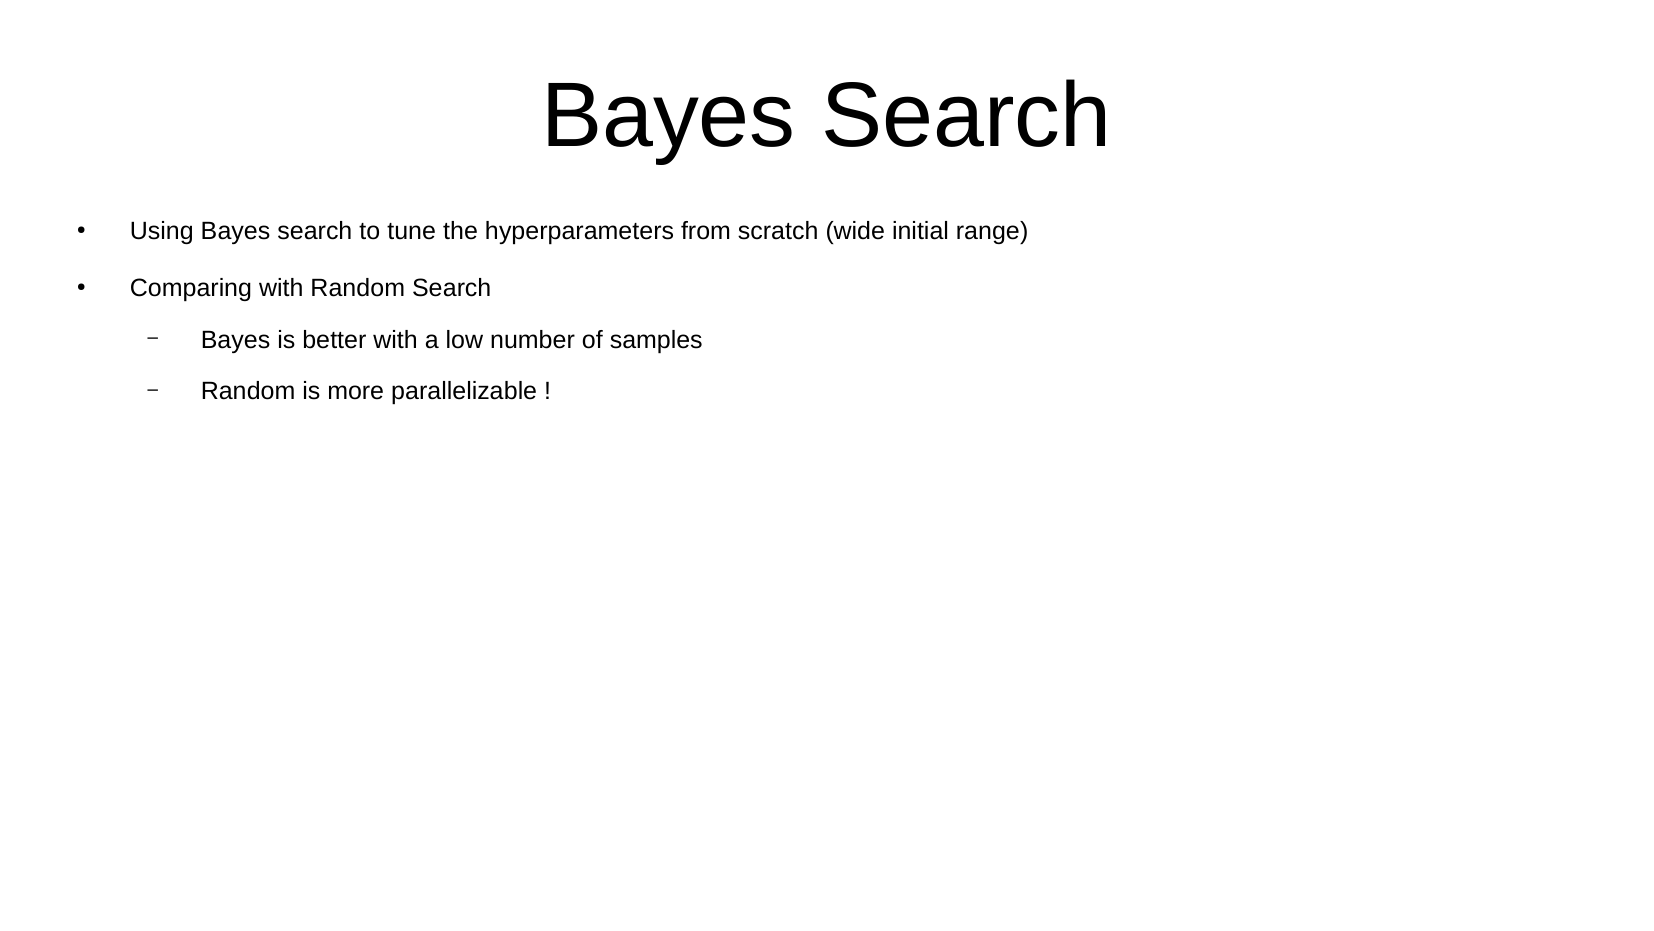

# Bayes Search
Using Bayes search to tune the hyperparameters from scratch (wide initial range)
Comparing with Random Search
Bayes is better with a low number of samples
Random is more parallelizable !